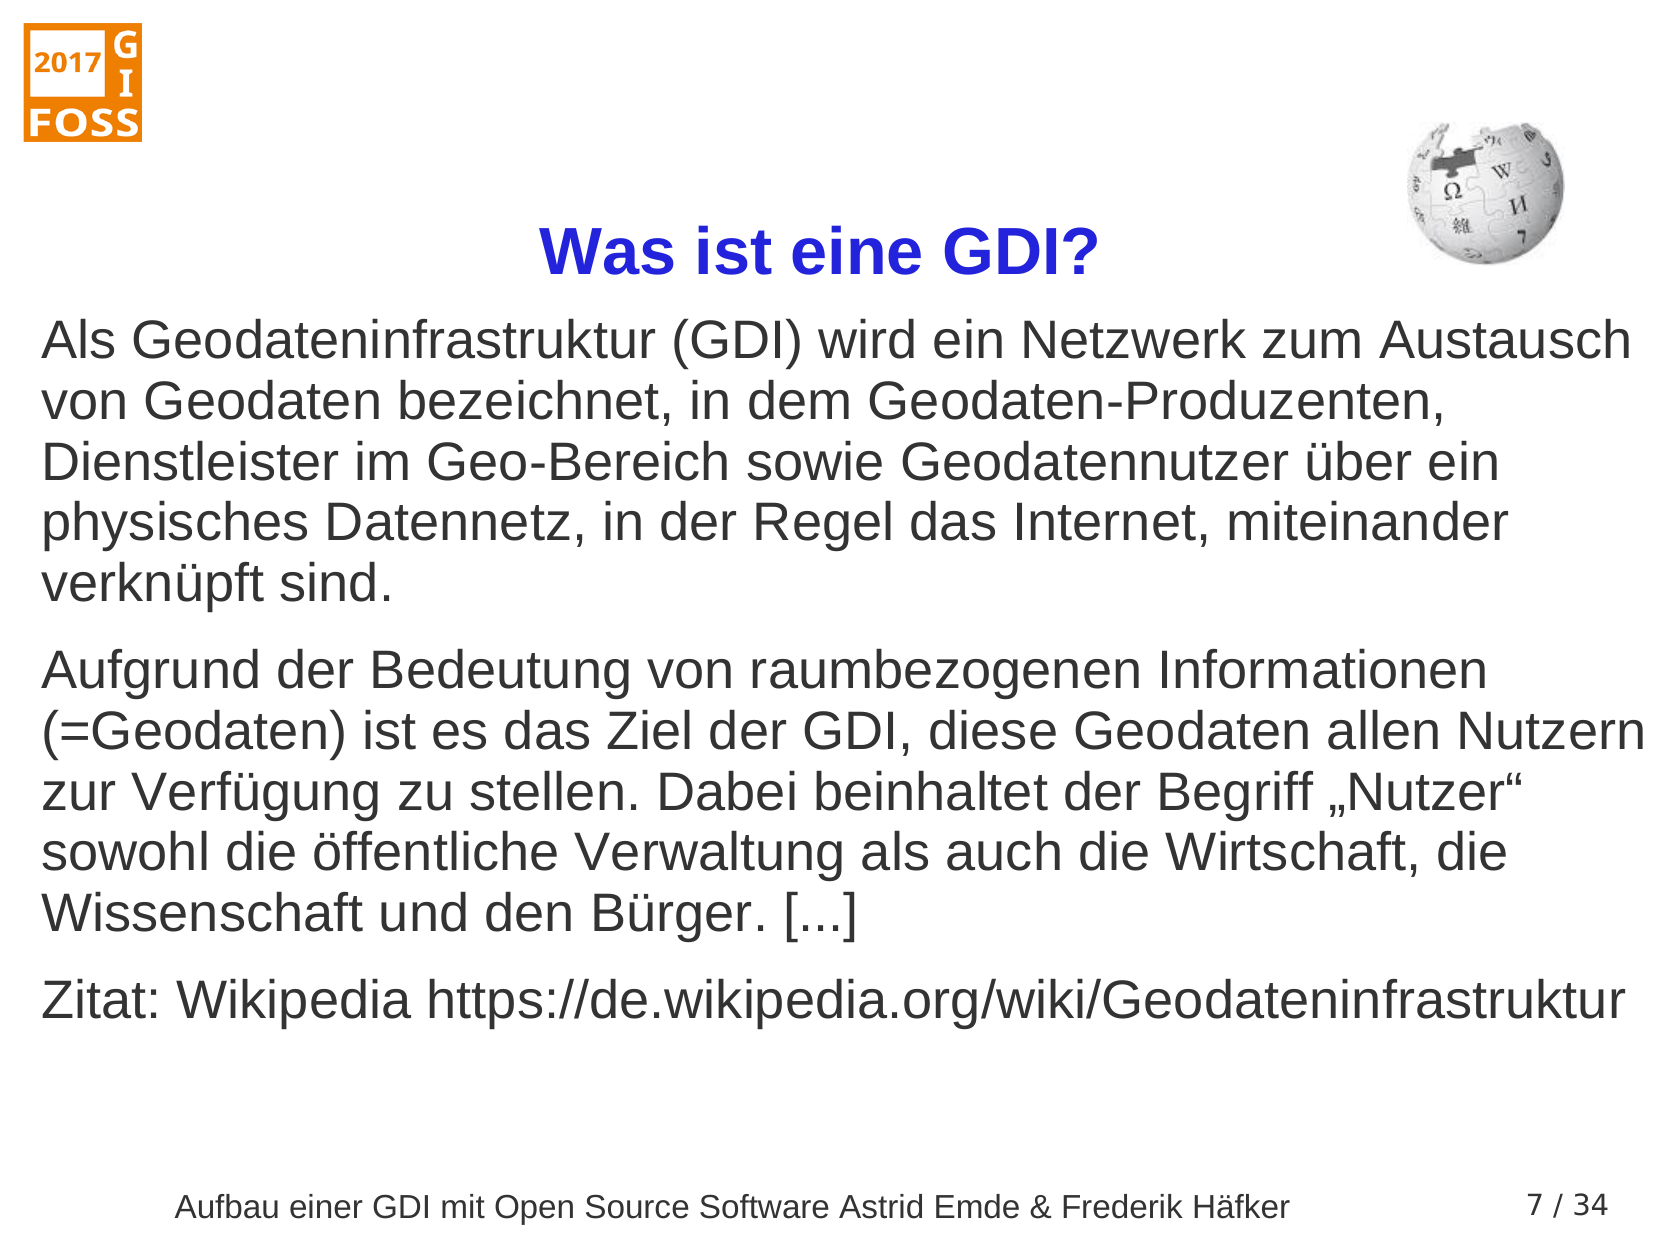

# Was ist eine GDI?
Als Geodateninfrastruktur (GDI) wird ein Netzwerk zum Austausch von Geodaten bezeichnet, in dem Geodaten-Produzenten, Dienstleister im Geo-Bereich sowie Geodatennutzer über ein physisches Datennetz, in der Regel das Internet, miteinander verknüpft sind.
Aufgrund der Bedeutung von raumbezogenen Informationen (=Geodaten) ist es das Ziel der GDI, diese Geodaten allen Nutzern zur Verfügung zu stellen. Dabei beinhaltet der Begriff „Nutzer“ sowohl die öffentliche Verwaltung als auch die Wirtschaft, die Wissenschaft und den Bürger. [...]
Zitat: Wikipedia https://de.wikipedia.org/wiki/Geodateninfrastruktur